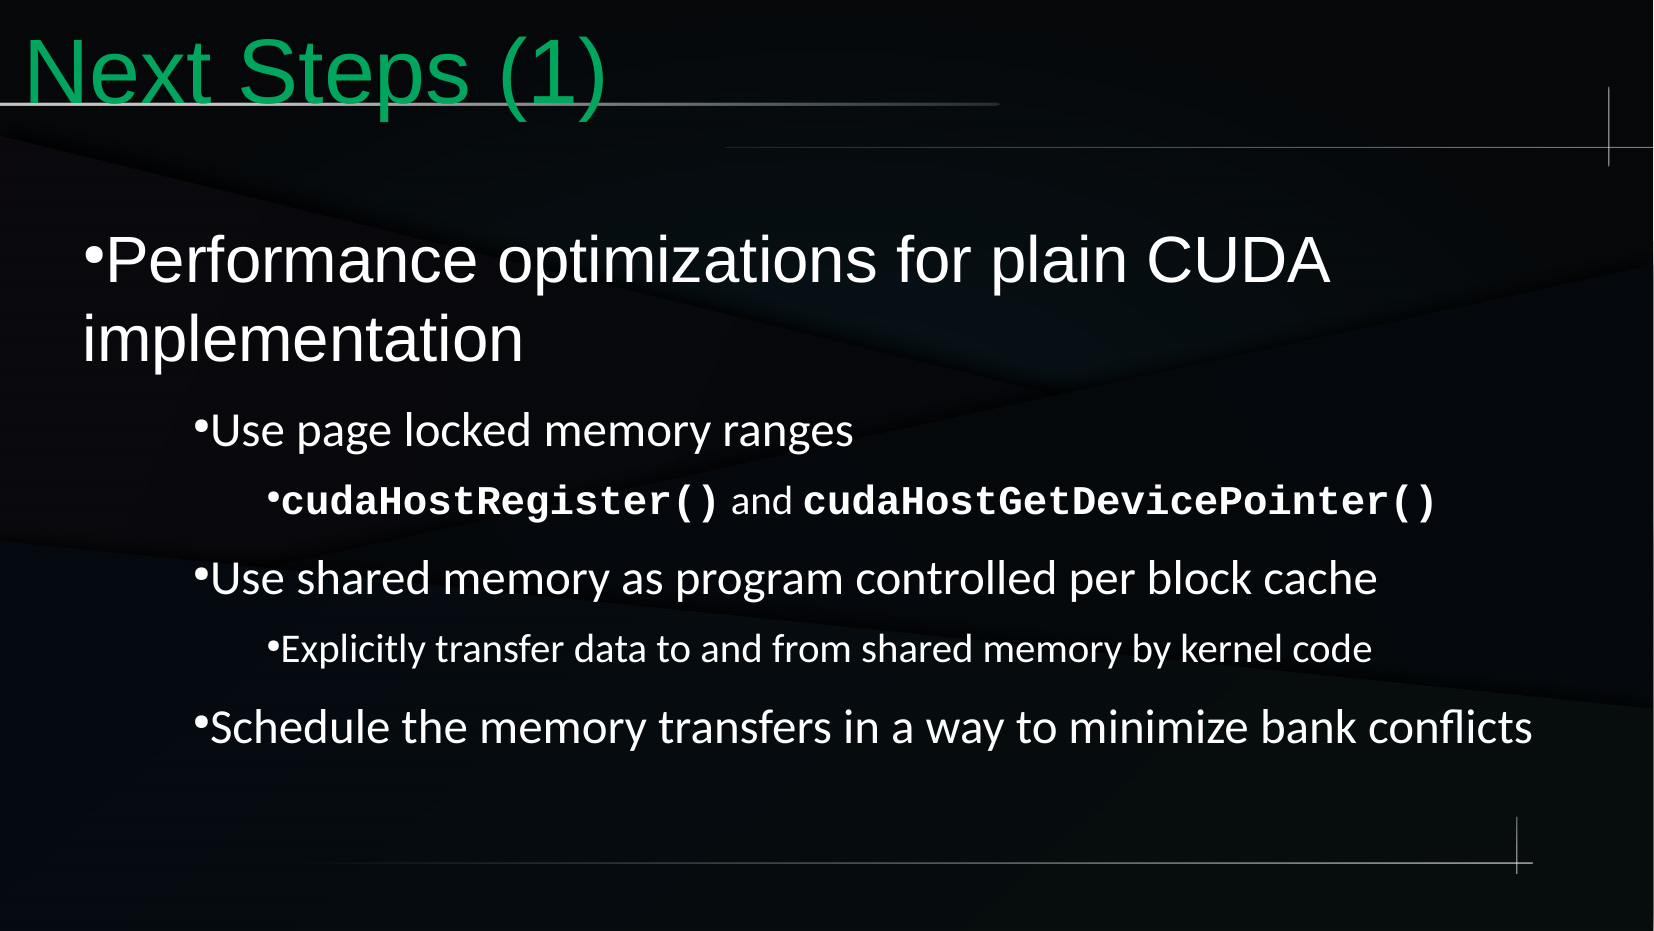

# Next Steps (1)
Performance optimizations for plain CUDA implementation
Use page locked memory ranges
cudaHostRegister() and cudaHostGetDevicePointer()
Use shared memory as program controlled per block cache
Explicitly transfer data to and from shared memory by kernel code
Schedule the memory transfers in a way to minimize bank conflicts